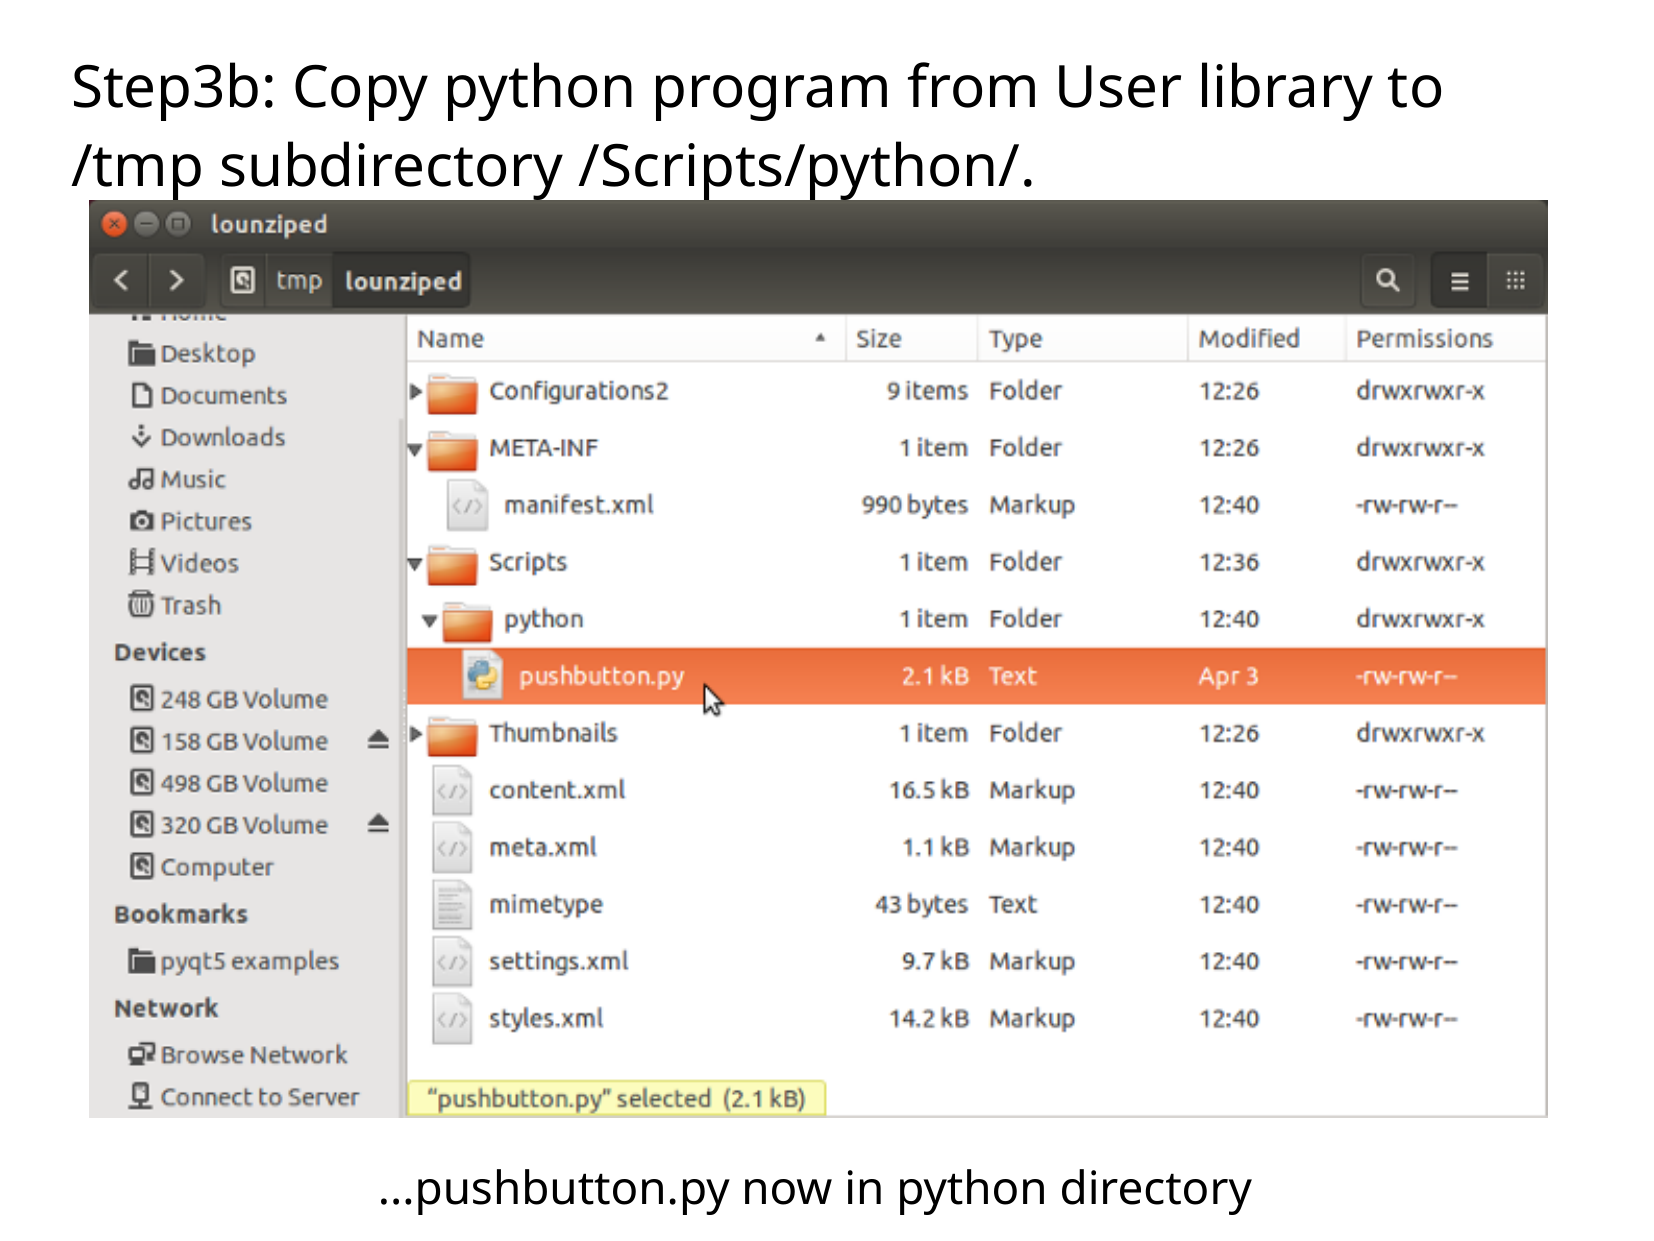

# Step3b: Copy python program from User library to /tmp subdirectory /Scripts/python/.
...pushbutton.py now in python directory